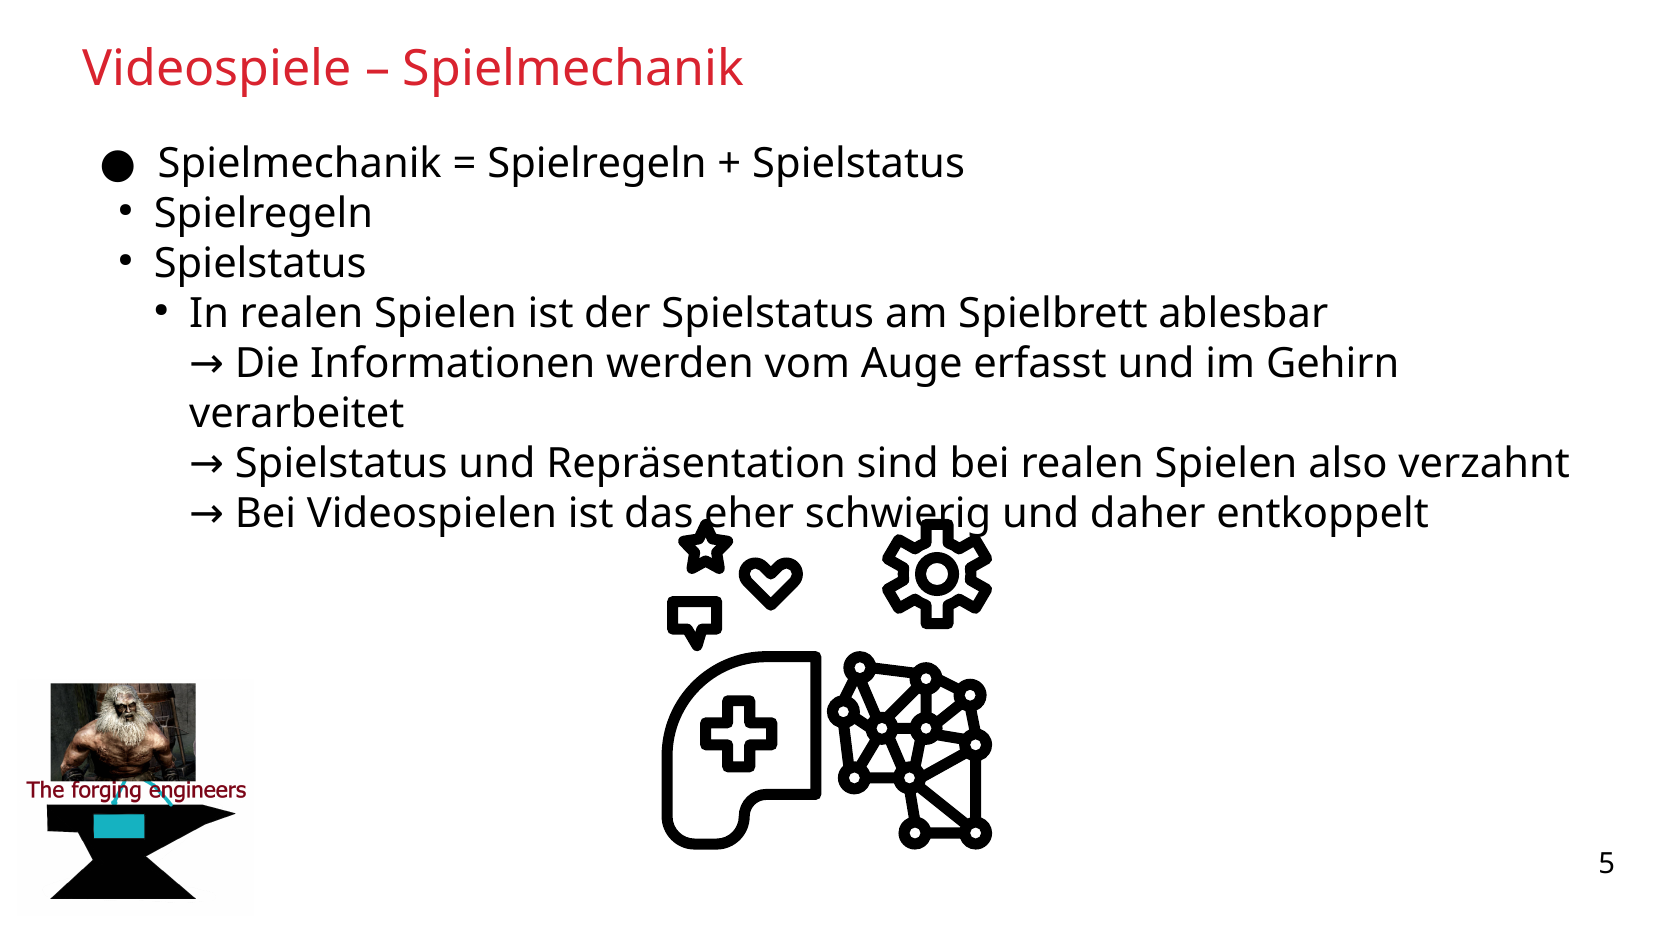

# Videospiele – Spielmechanik
Spielmechanik = Spielregeln + Spielstatus
Spielregeln
Spielstatus
In realen Spielen ist der Spielstatus am Spielbrett ablesbar
→ Die Informationen werden vom Auge erfasst und im Gehirn verarbeitet
→ Spielstatus und Repräsentation sind bei realen Spielen also verzahnt
→ Bei Videospielen ist das eher schwierig und daher entkoppelt